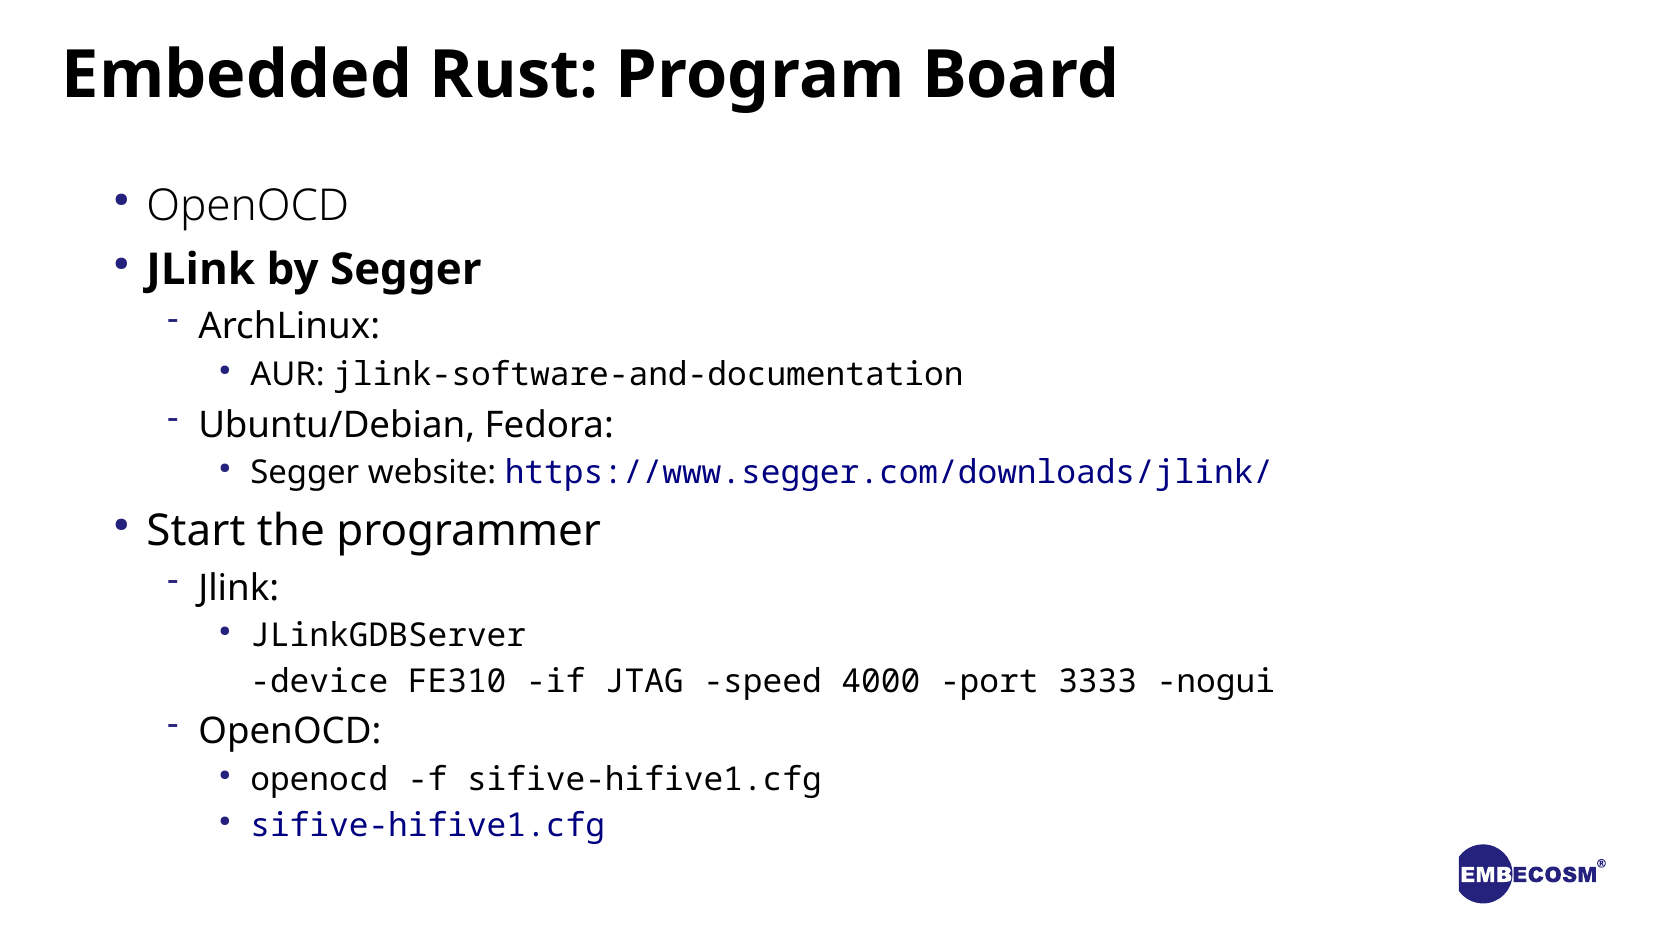

# Embedded Rust: Program Board
OpenOCD
JLink by Segger
ArchLinux:
AUR: jlink-software-and-documentation
Ubuntu/Debian, Fedora:
Segger website: https://www.segger.com/downloads/jlink/
Start the programmer
Jlink:
JLinkGDBServer
-device FE310 -if JTAG -speed 4000 -port 3333 -nogui
OpenOCD:
openocd -f sifive-hifive1.cfg
sifive-hifive1.cfg